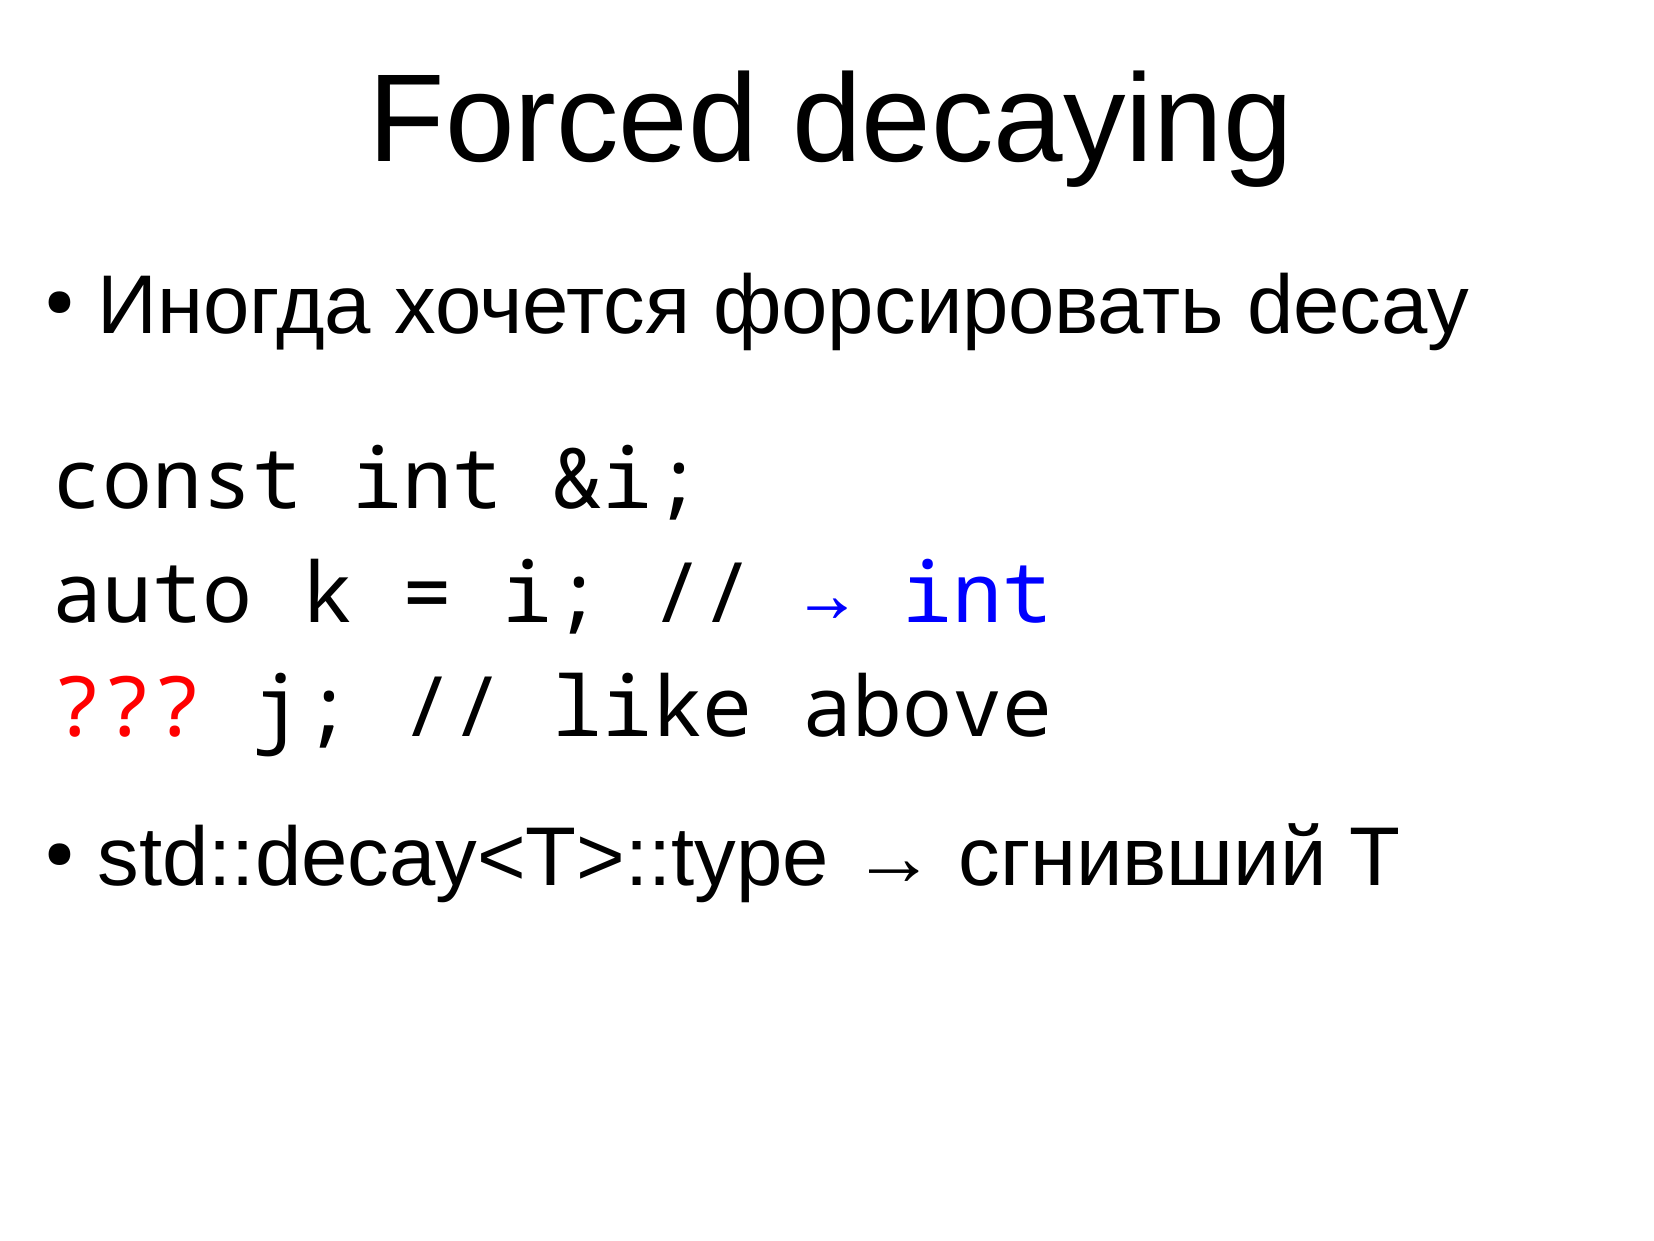

# Forced decaying
Иногда хочется форсировать decay
const int &i;
auto k = i; // → int
??? j; // like above
std::decay<T>::type → сгнивший T